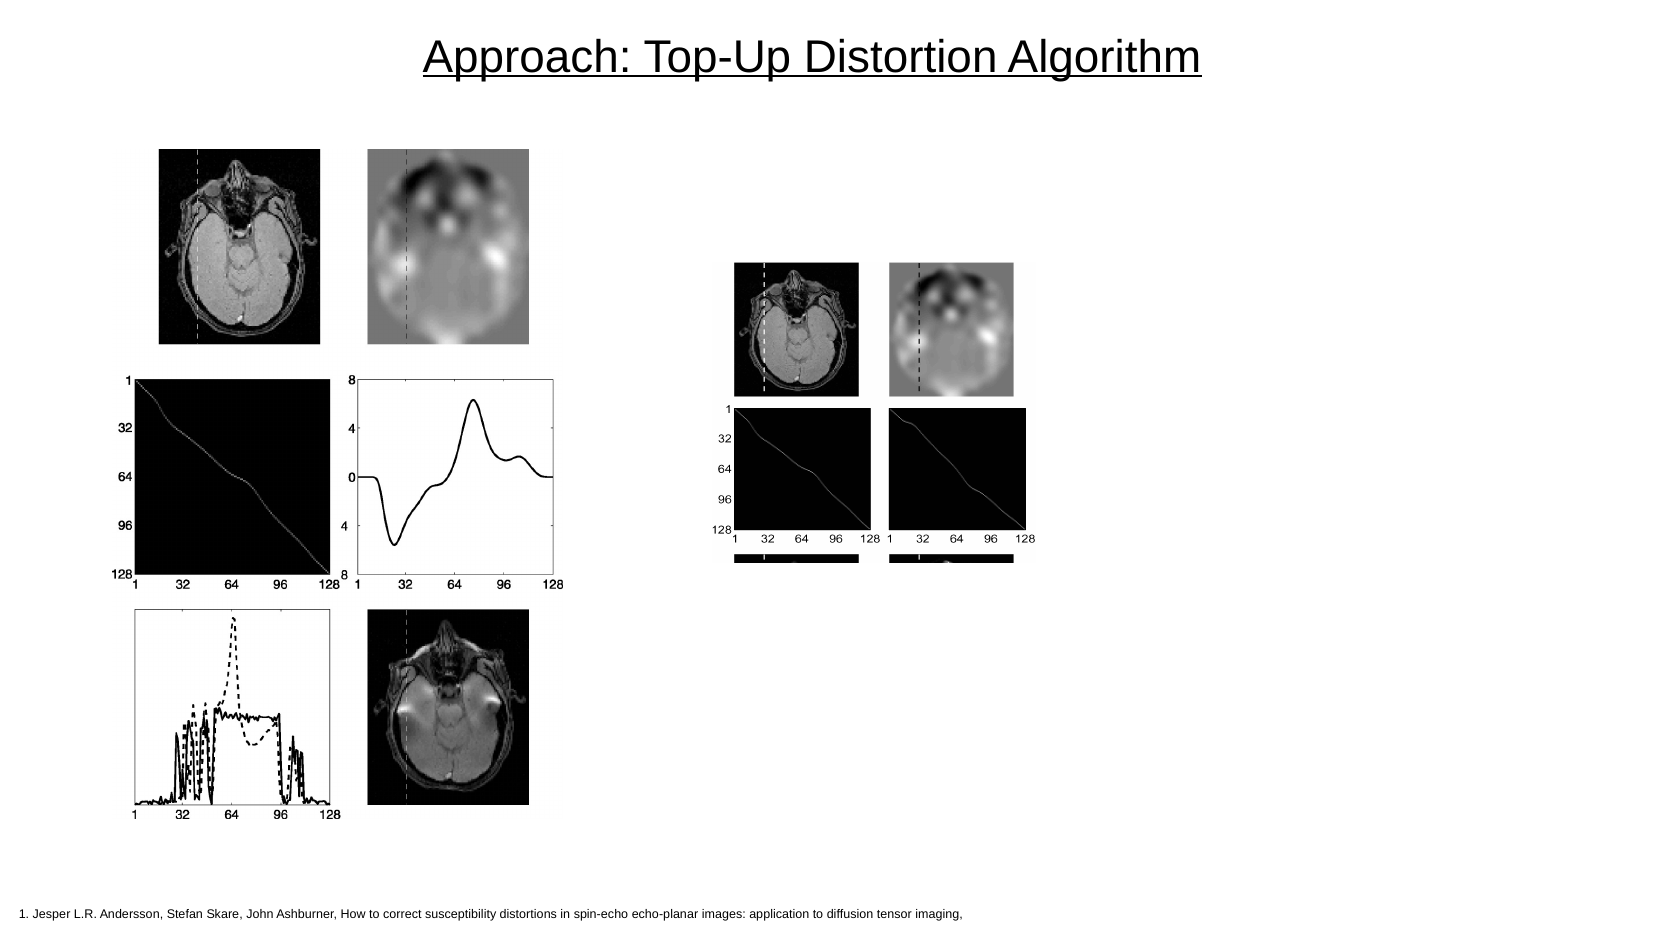

# Approach: Top-Up Distortion Algorithm
1. Jesper L.R. Andersson, Stefan Skare, John Ashburner, How to correct susceptibility distortions in spin-echo echo-planar images: application to diffusion tensor imaging,